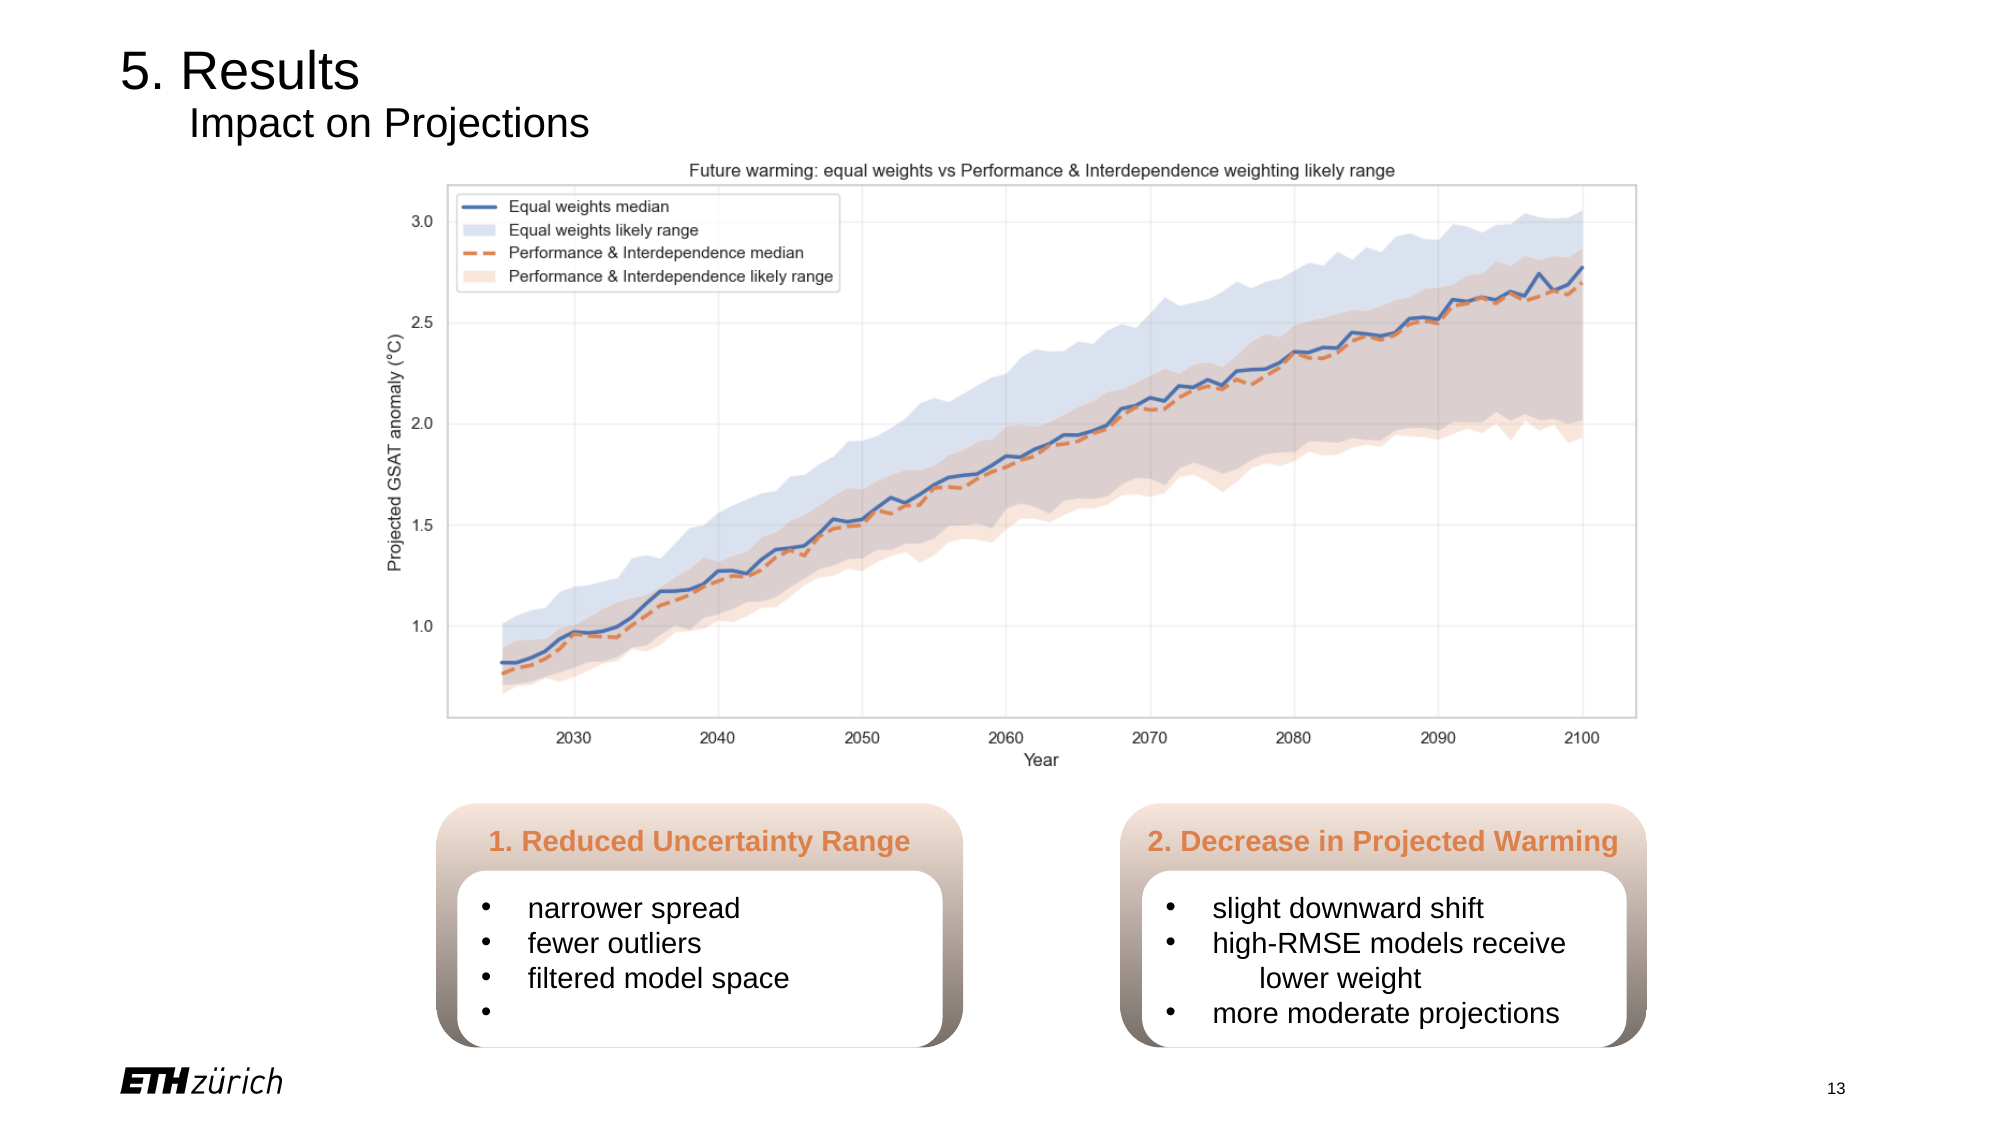

# 5. Results Impact on Projections
1. Reduced Uncertainty Range
2. Decrease in Projected Warming
narrower spread
fewer outliers
filtered model space
slight downward shift
high-RMSE models receive lower weight
more moderate projections
12